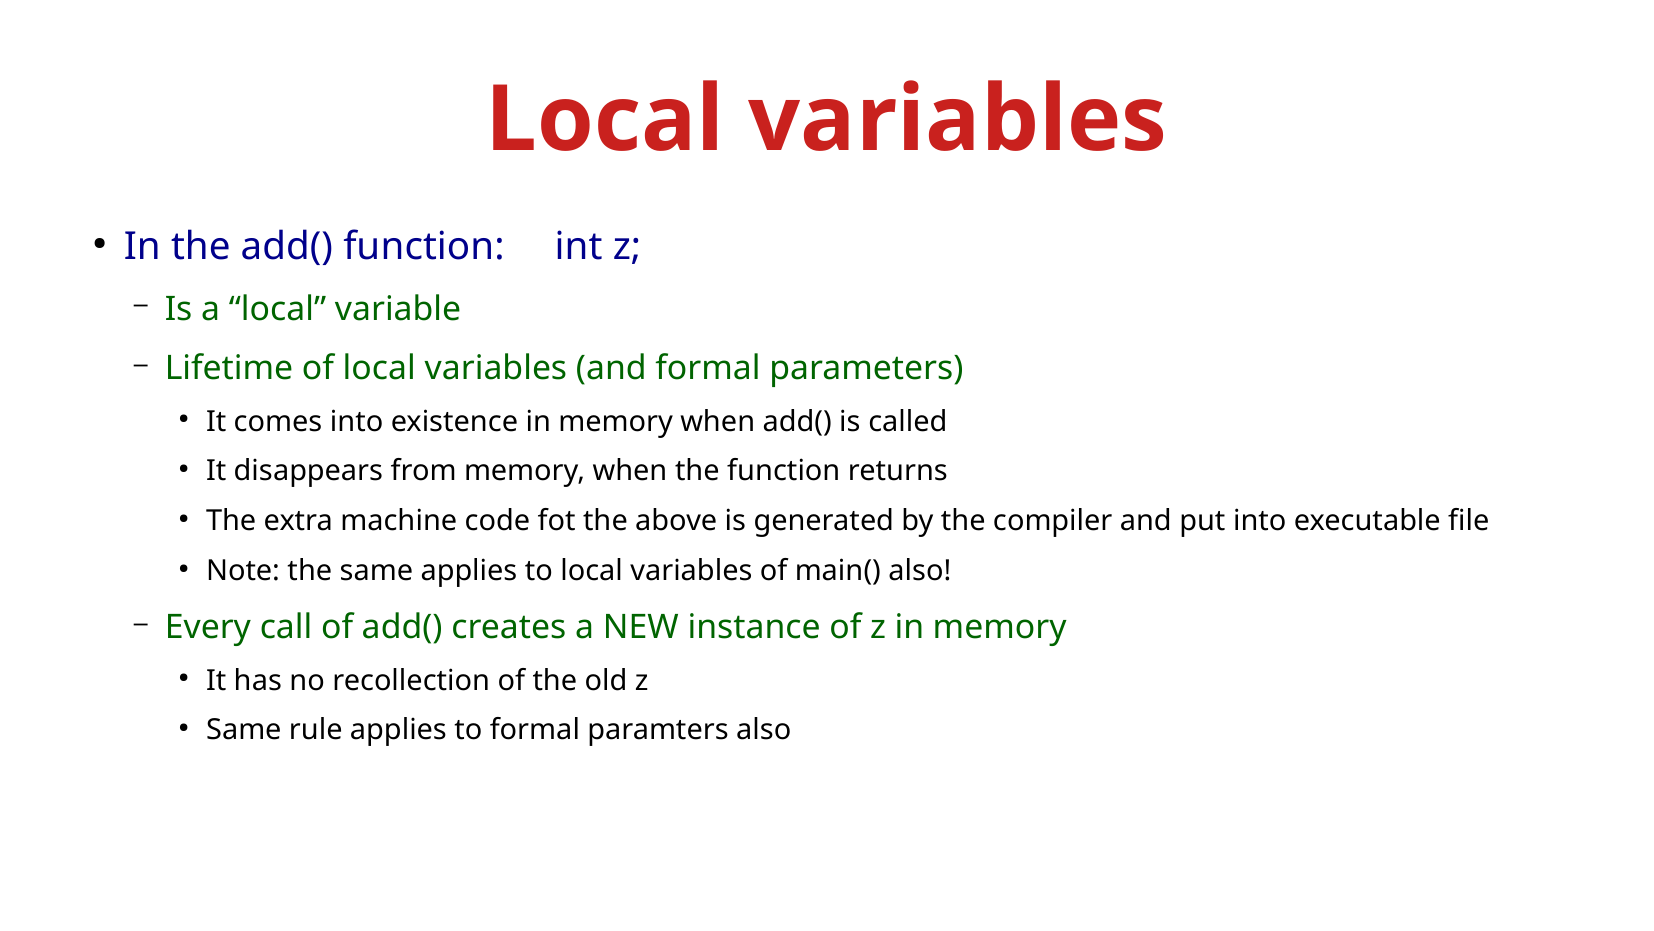

# Local variables
In the add() function: int z;
Is a “local” variable
Lifetime of local variables (and formal parameters)
It comes into existence in memory when add() is called
It disappears from memory, when the function returns
The extra machine code fot the above is generated by the compiler and put into executable file
Note: the same applies to local variables of main() also!
Every call of add() creates a NEW instance of z in memory
It has no recollection of the old z
Same rule applies to formal paramters also